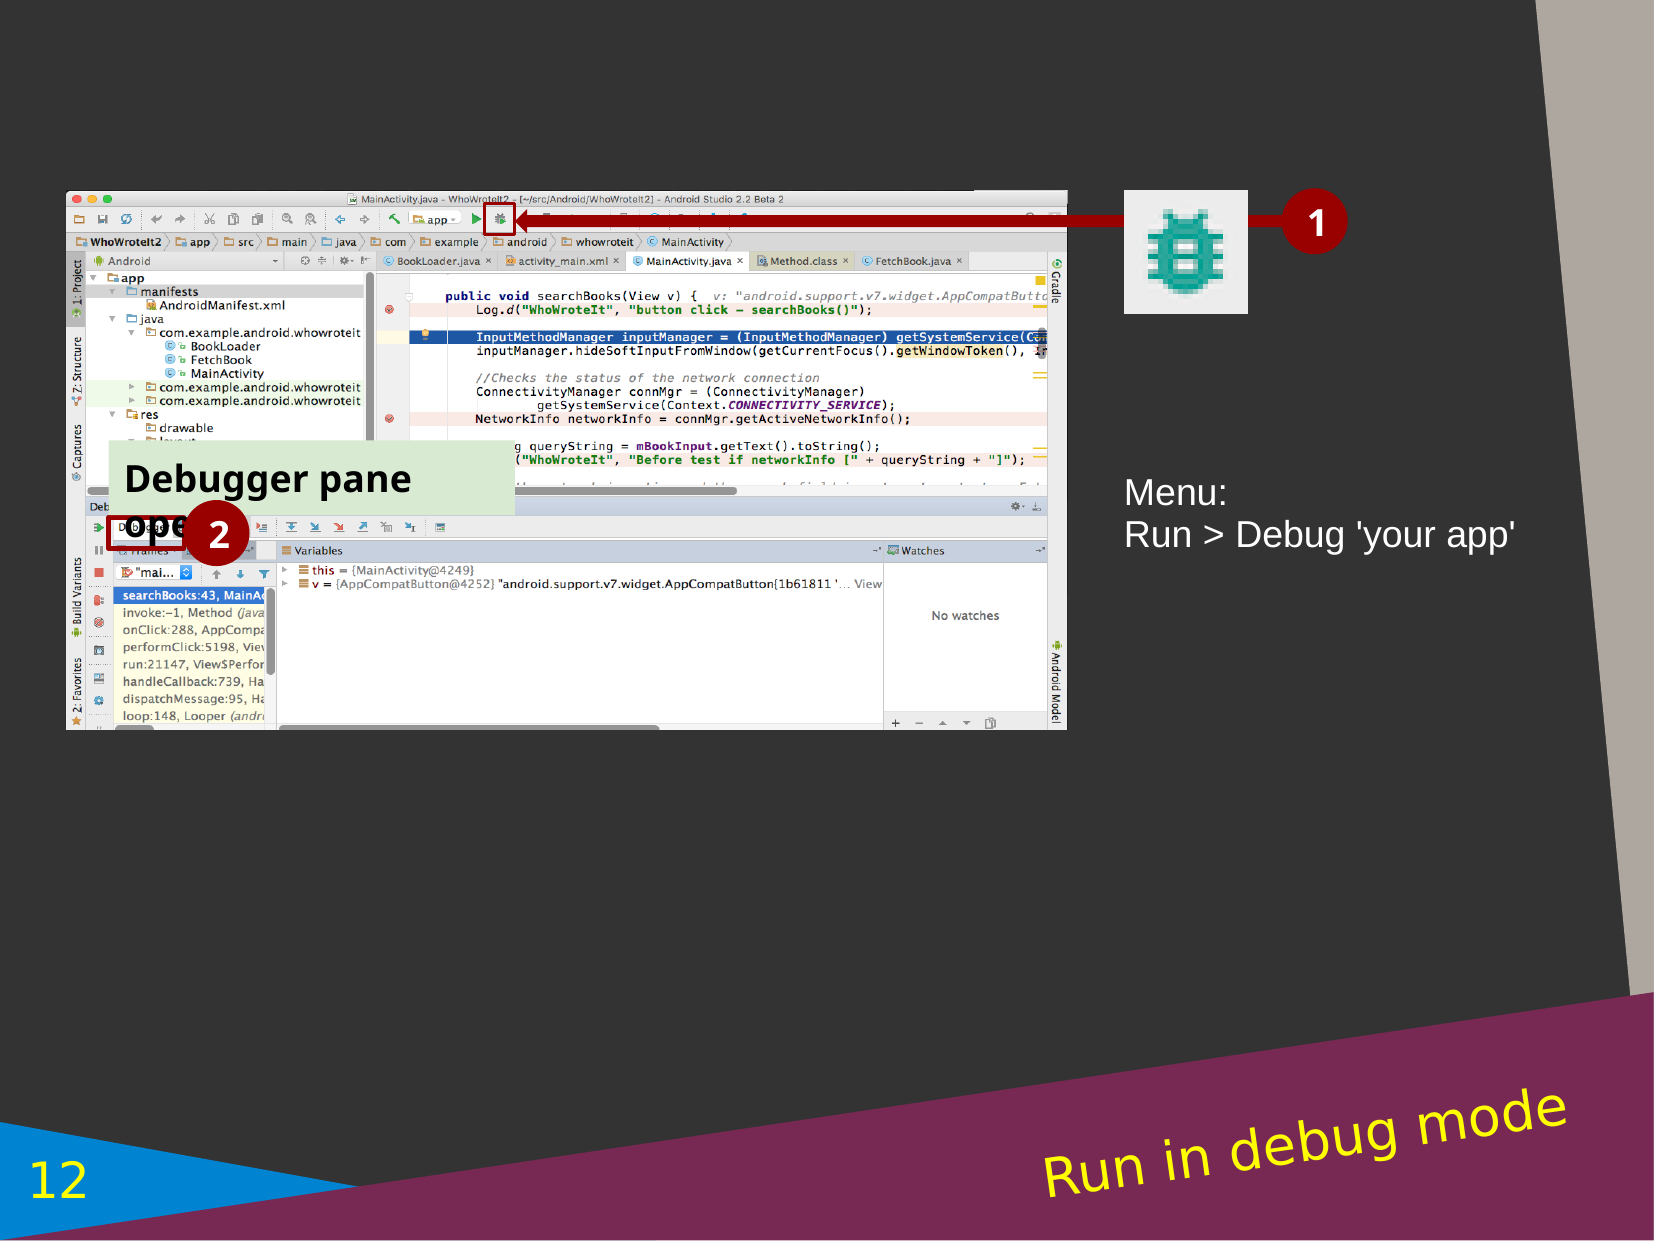

1
Debugger pane opens
Menu:
Run > Debug 'your app'
2
# Run in debug mode
12